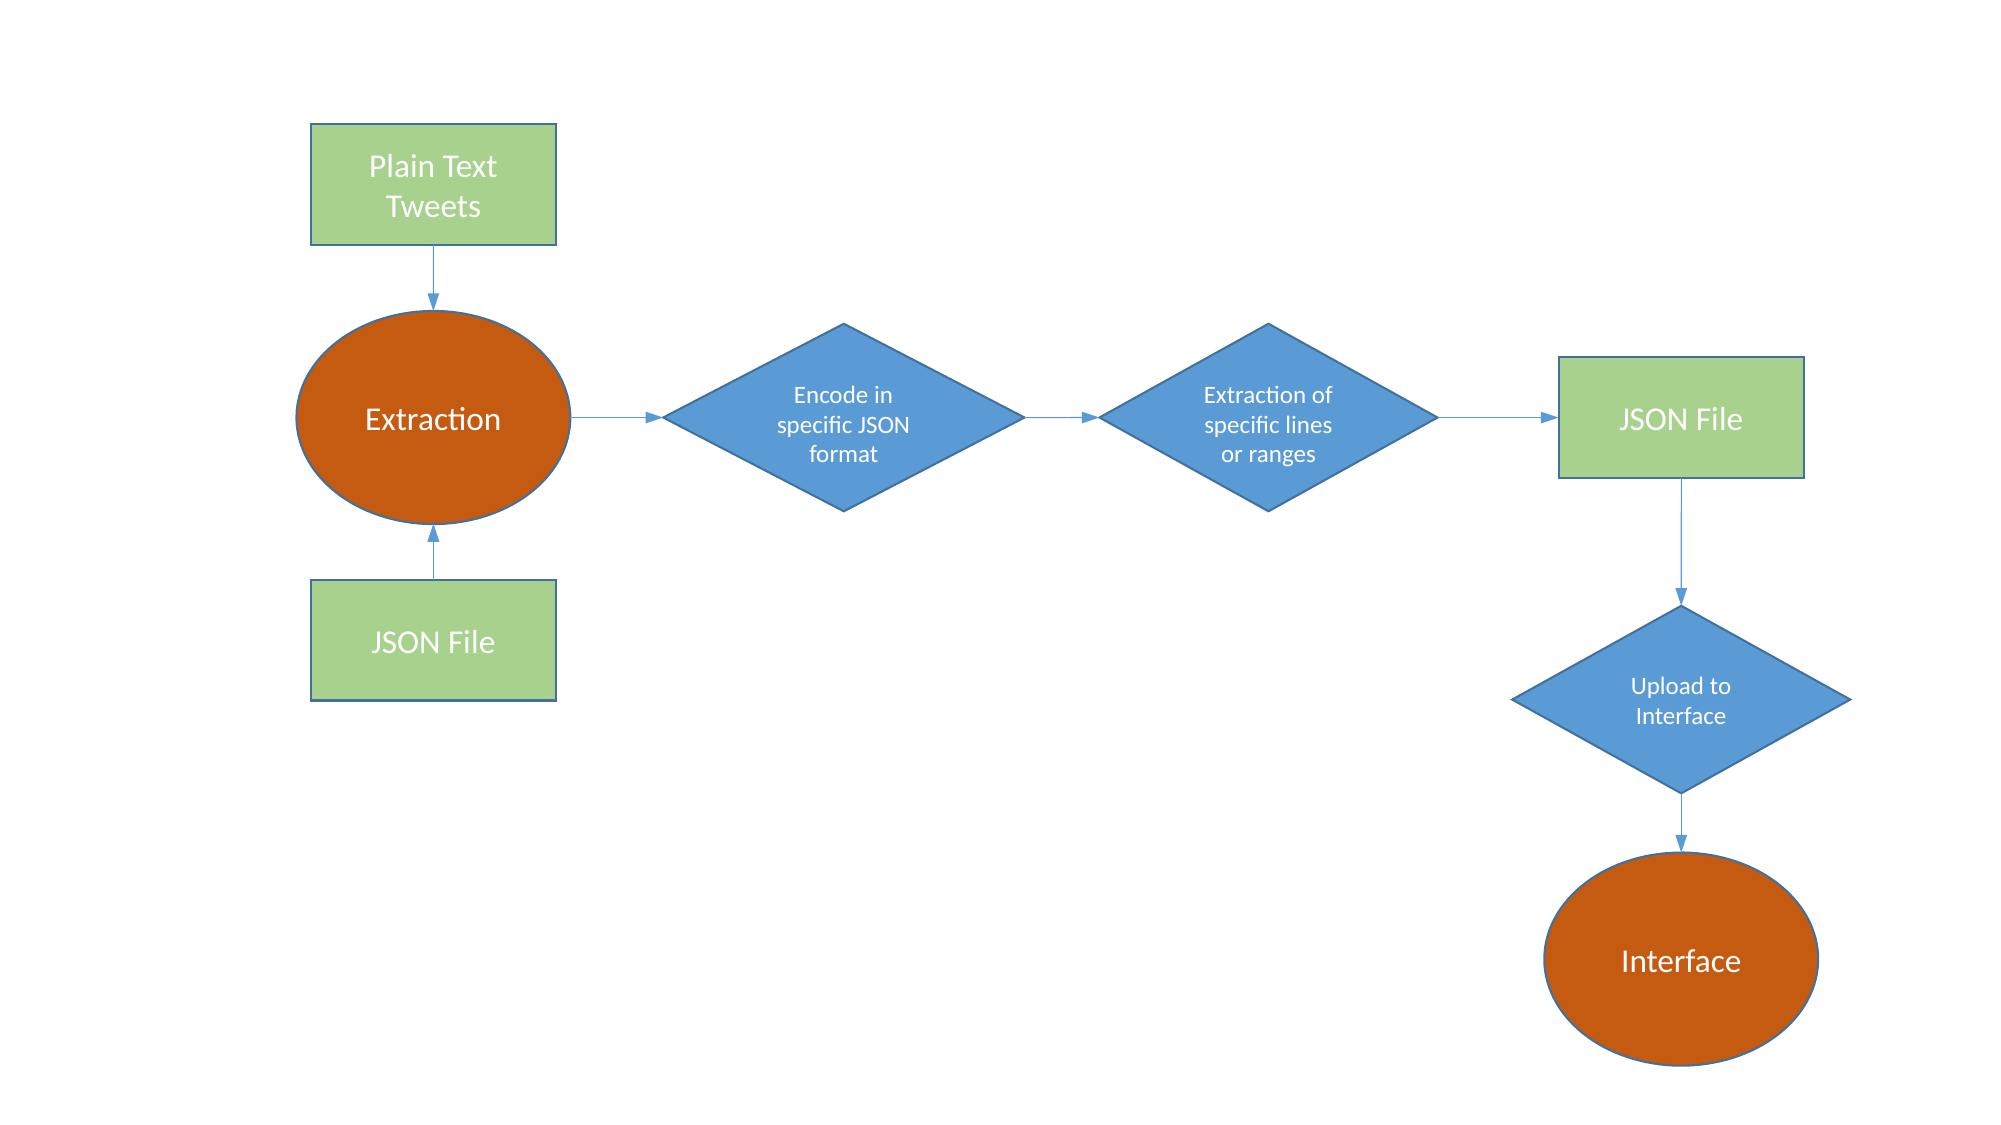

Plain Text Tweets
Extraction
Encode in specific JSON format
Extraction of specific lines or ranges
JSON File
JSON File
Upload to Interface
Interface